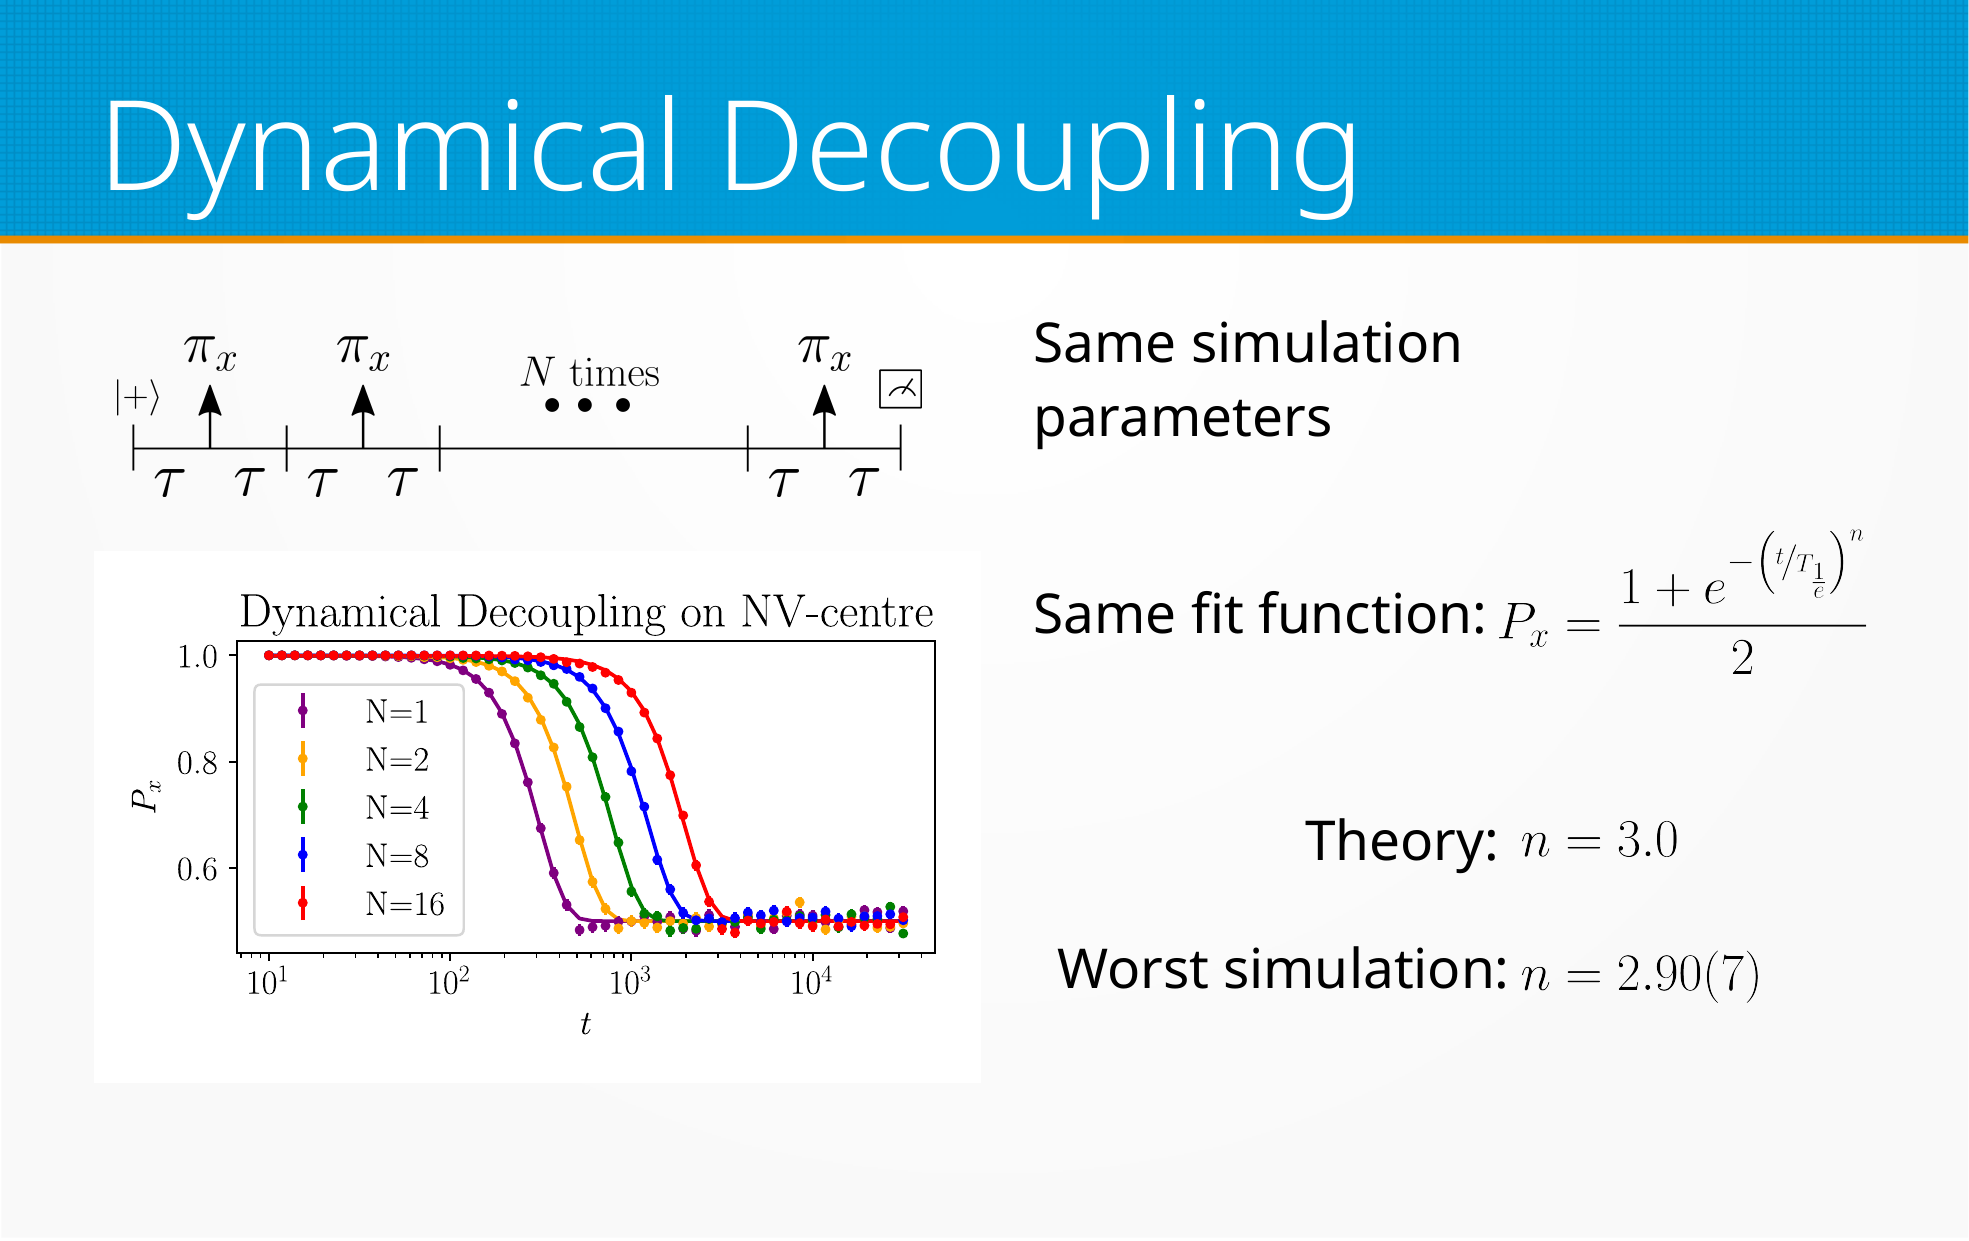

# Dynamical Decoupling
Same simulation parameters
Same fit function:
Theory:
Worst simulation: